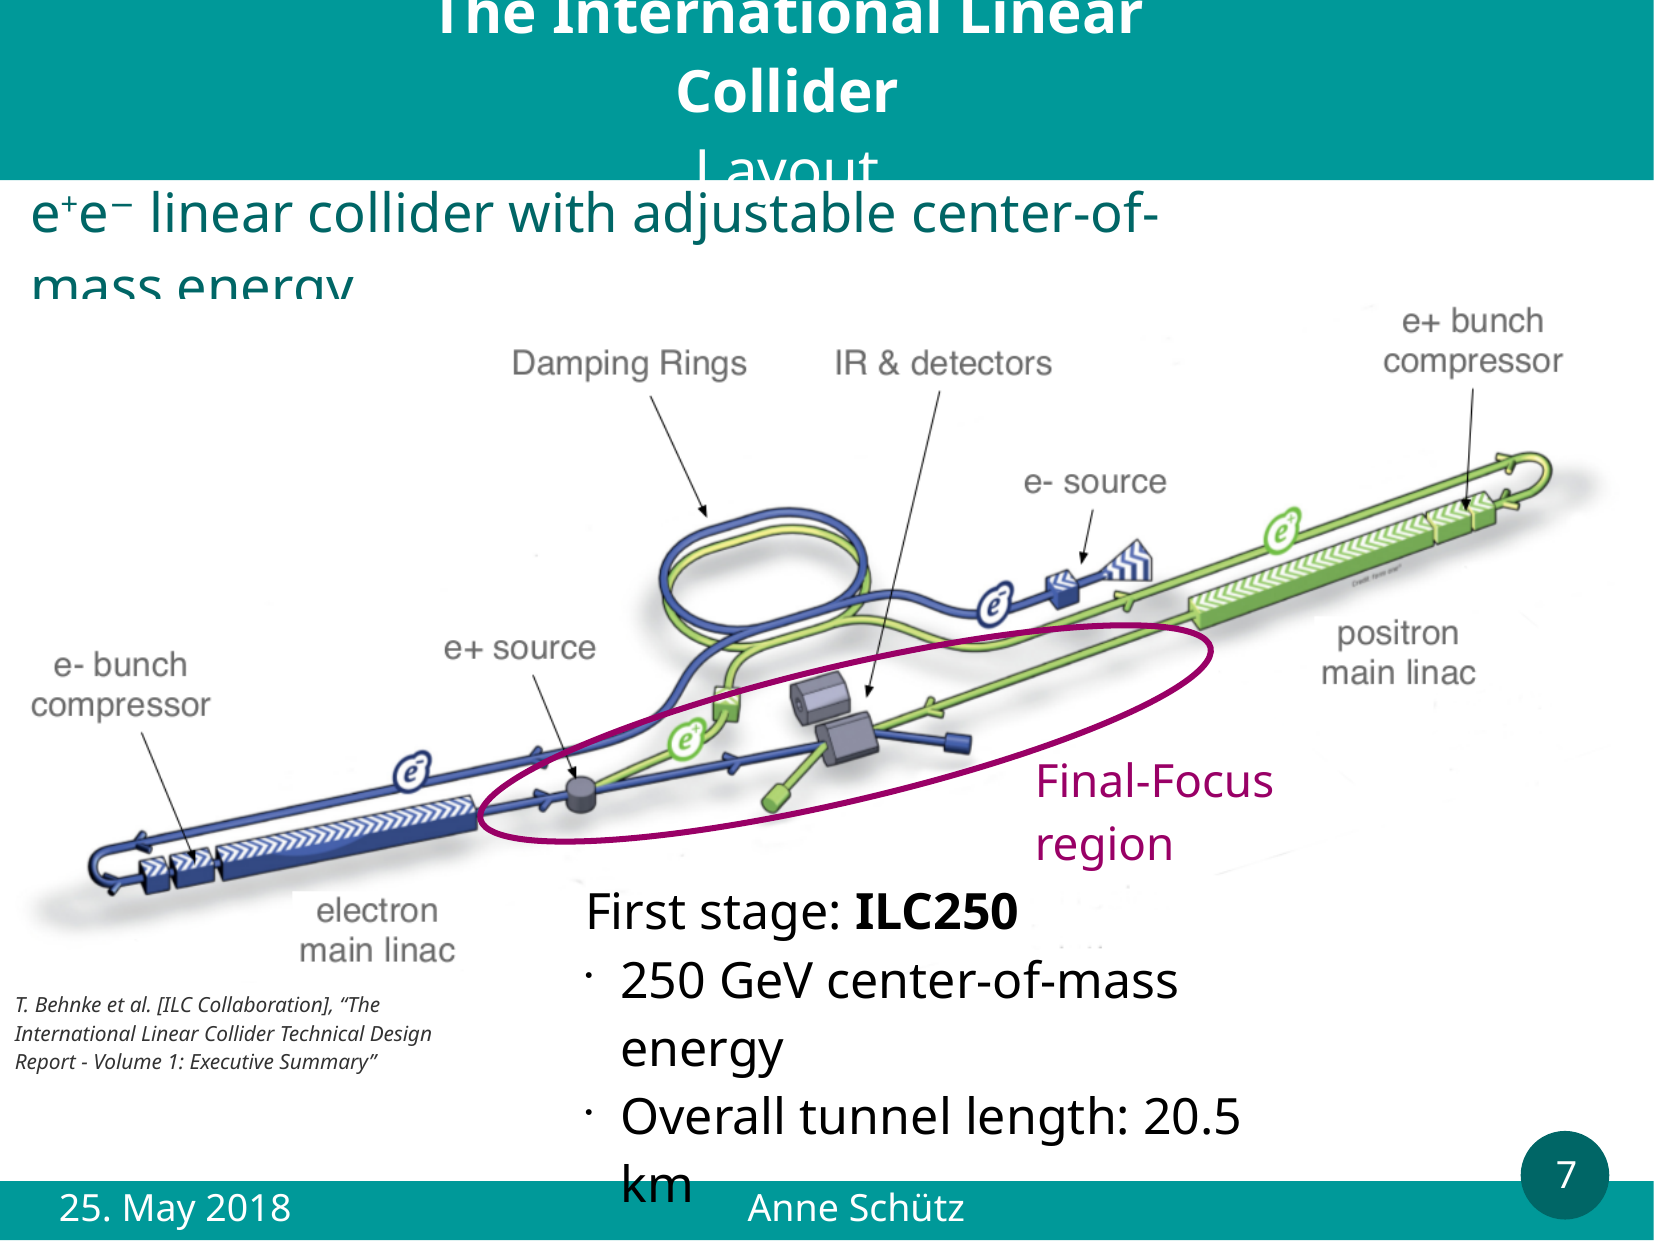

The International Linear Collider
Layout
# e+e− linear collider with adjustable center-of-mass energy
Final-Focus region
First stage: ILC250
250 GeV center-of-mass energy
Overall tunnel length: 20.5 km
T. Behnke et al. [ILC Collaboration], “The International Linear Collider Technical Design Report - Volume 1: Executive Summary”